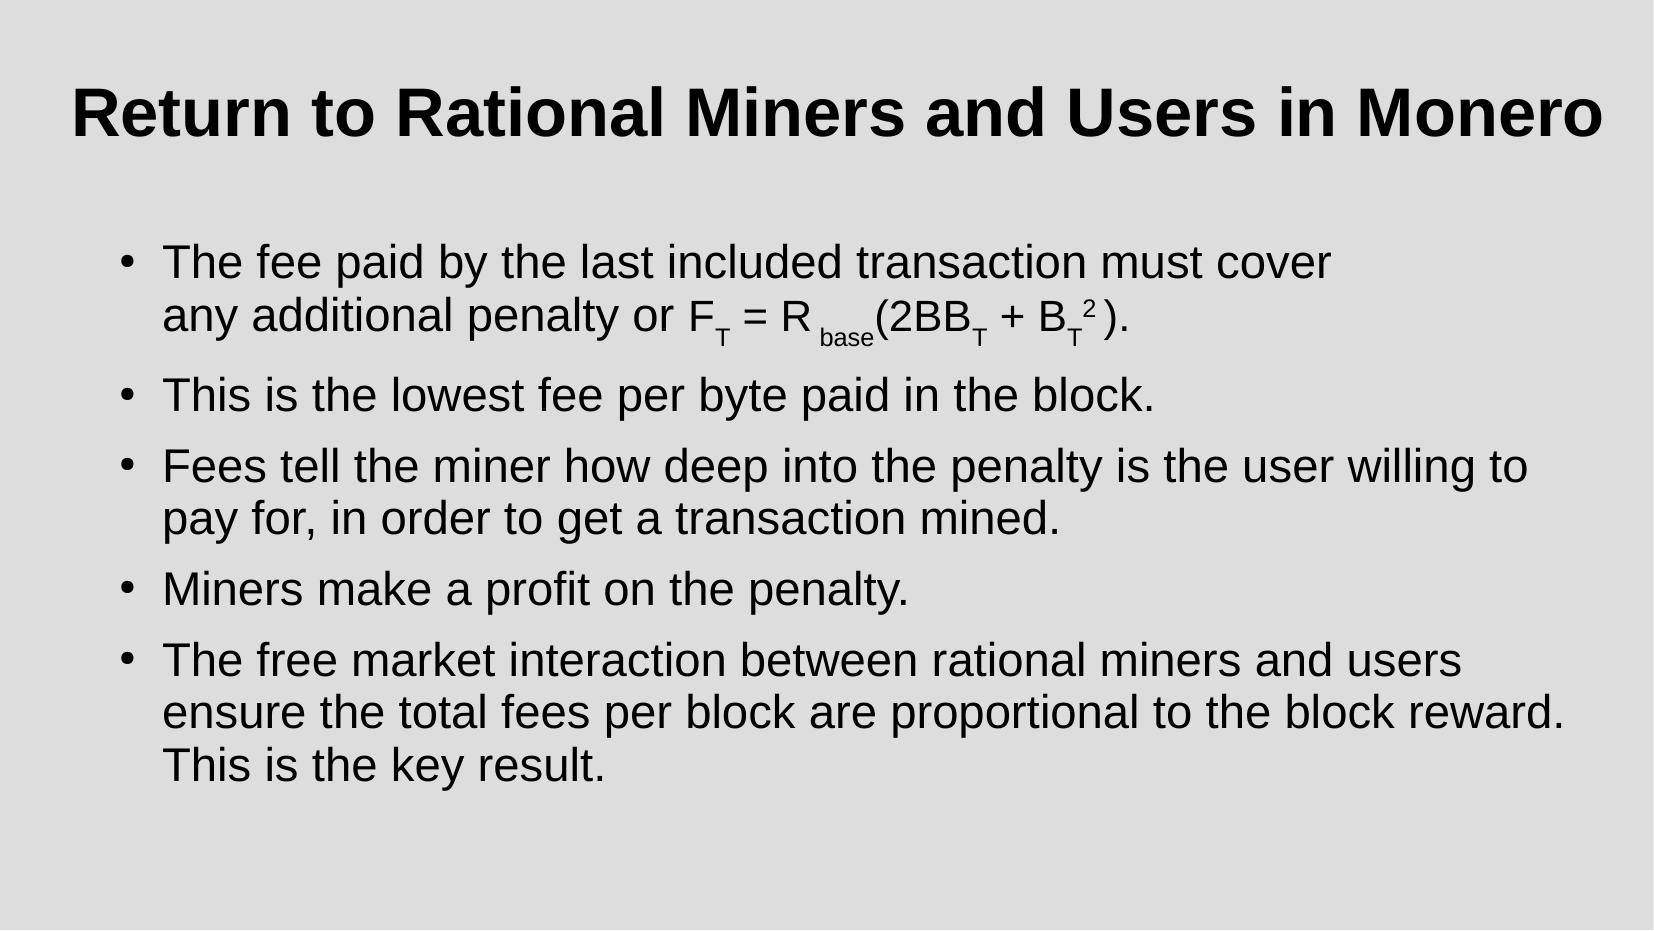

# Return to Rational Miners and Users in Monero
The fee paid by the last included transaction must cover
any additional penalty or FT = R base(2BBT + BT2 ).
This is the lowest fee per byte paid in the block.
Fees tell the miner how deep into the penalty is the user willing to pay for, in order to get a transaction mined.
Miners make a profit on the penalty.
The free market interaction between rational miners and users ensure the total fees per block are proportional to the block reward. This is the key result.